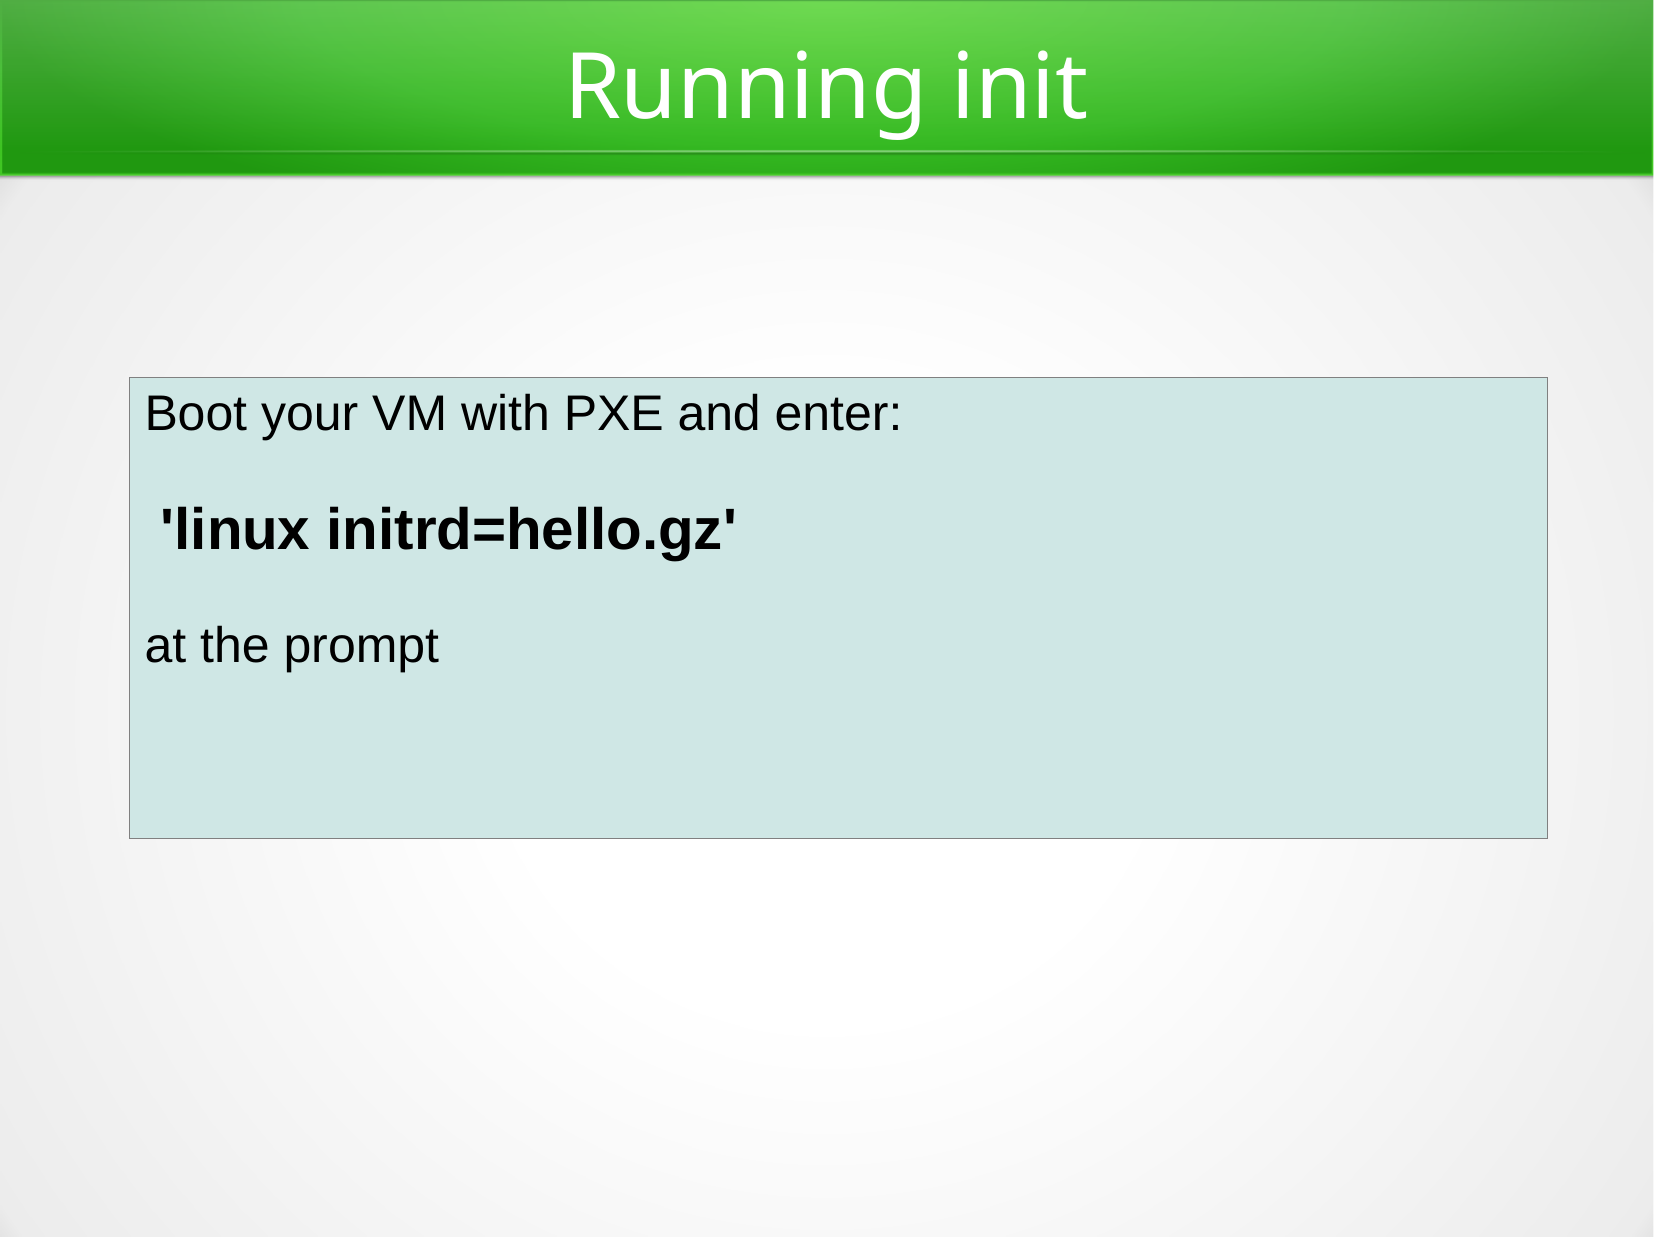

# Running init
Boot your VM with PXE and enter:
 'linux initrd=hello.gz'
at the prompt